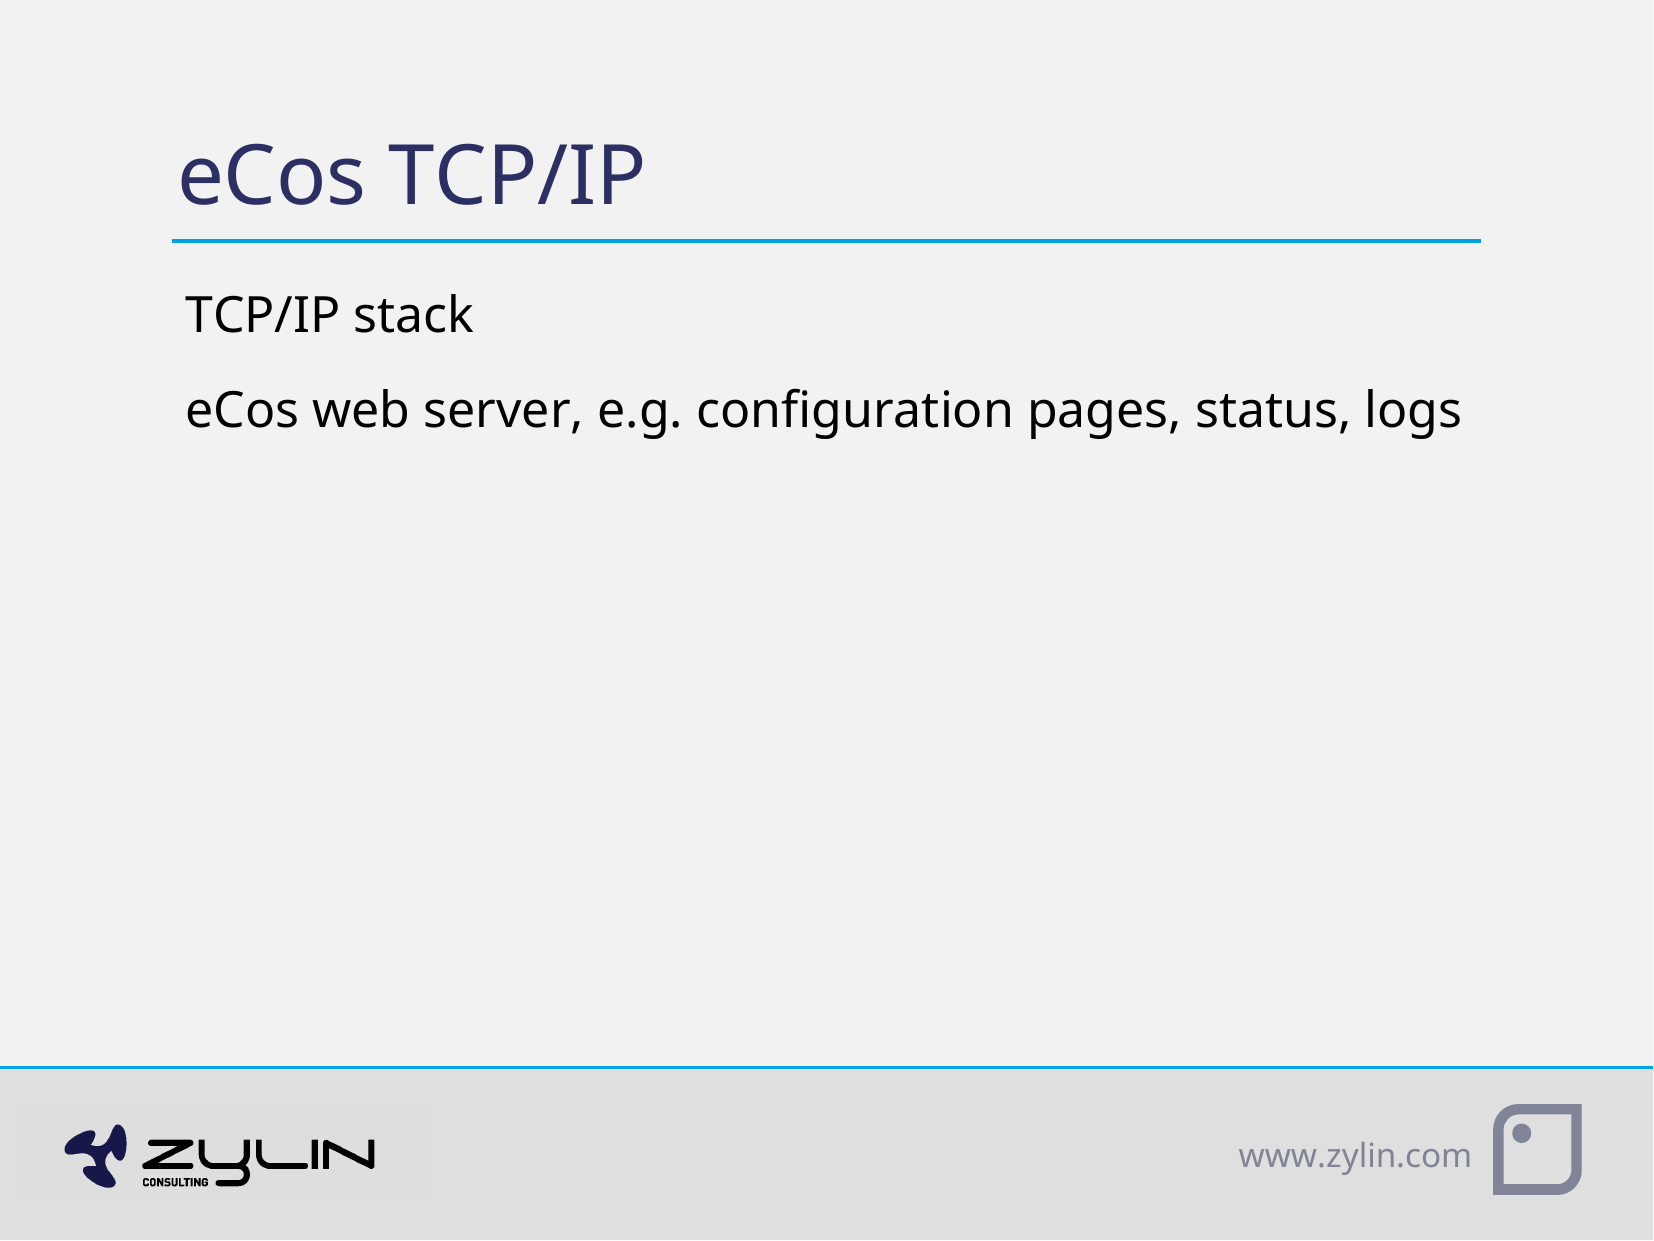

# eCos TCP/IP
TCP/IP stack
eCos web server, e.g. configuration pages, status, logs